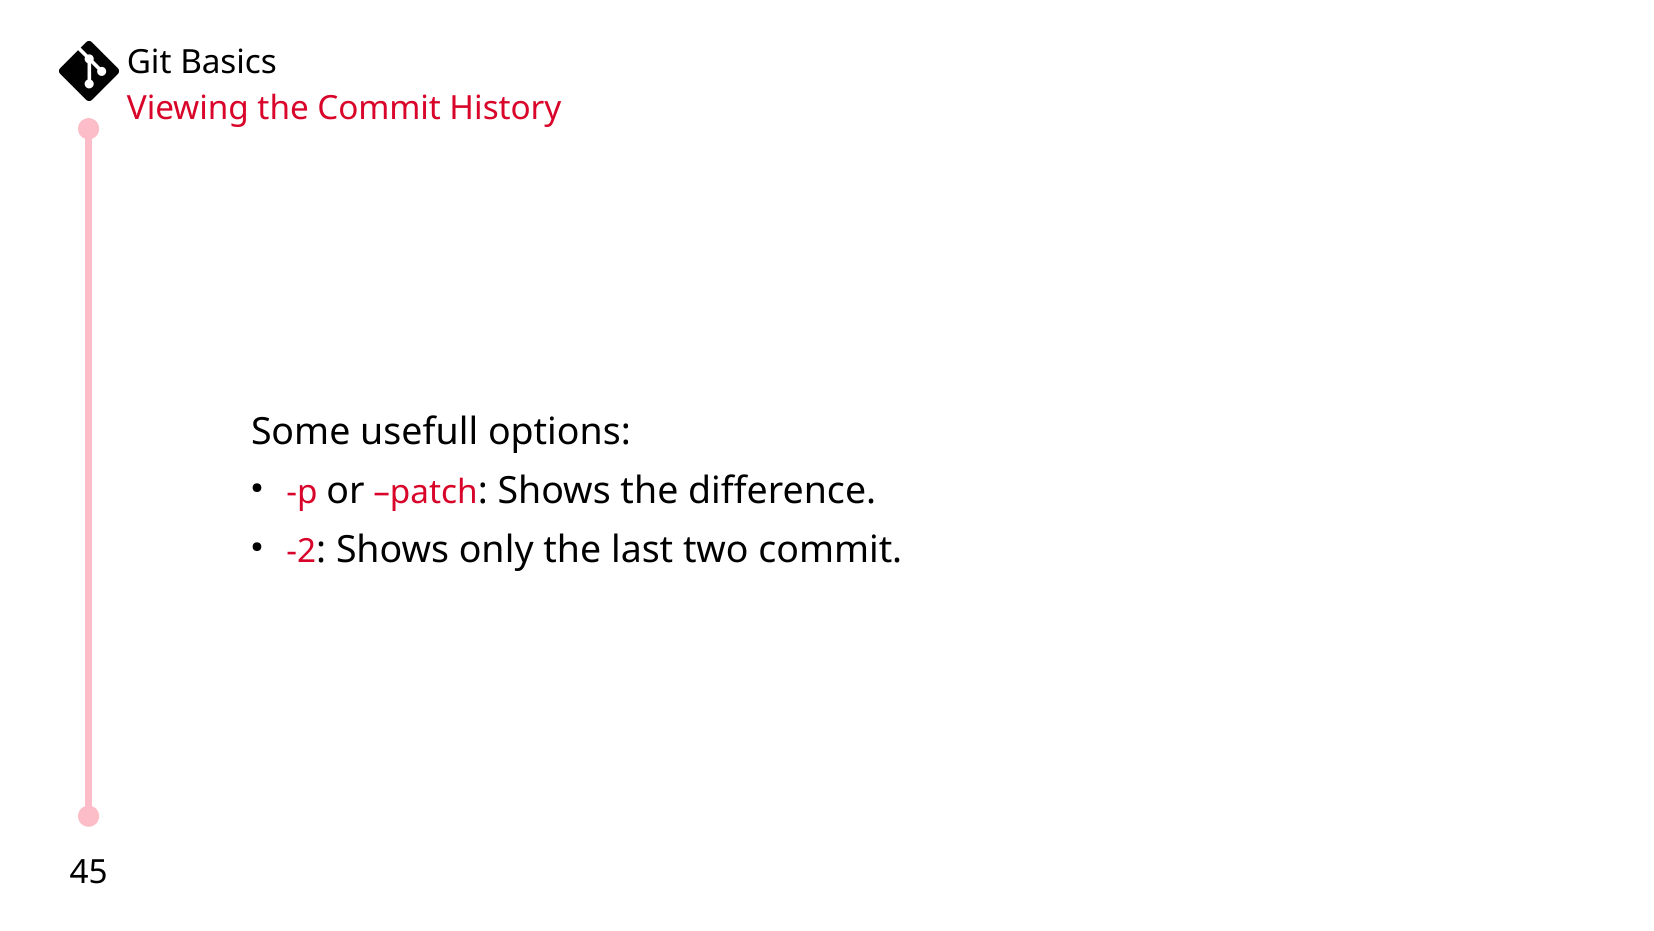

Git Basics
Viewing the Commit History
Some usefull options:
-p or –patch: Shows the difference.
-2: Shows only the last two commit.
45